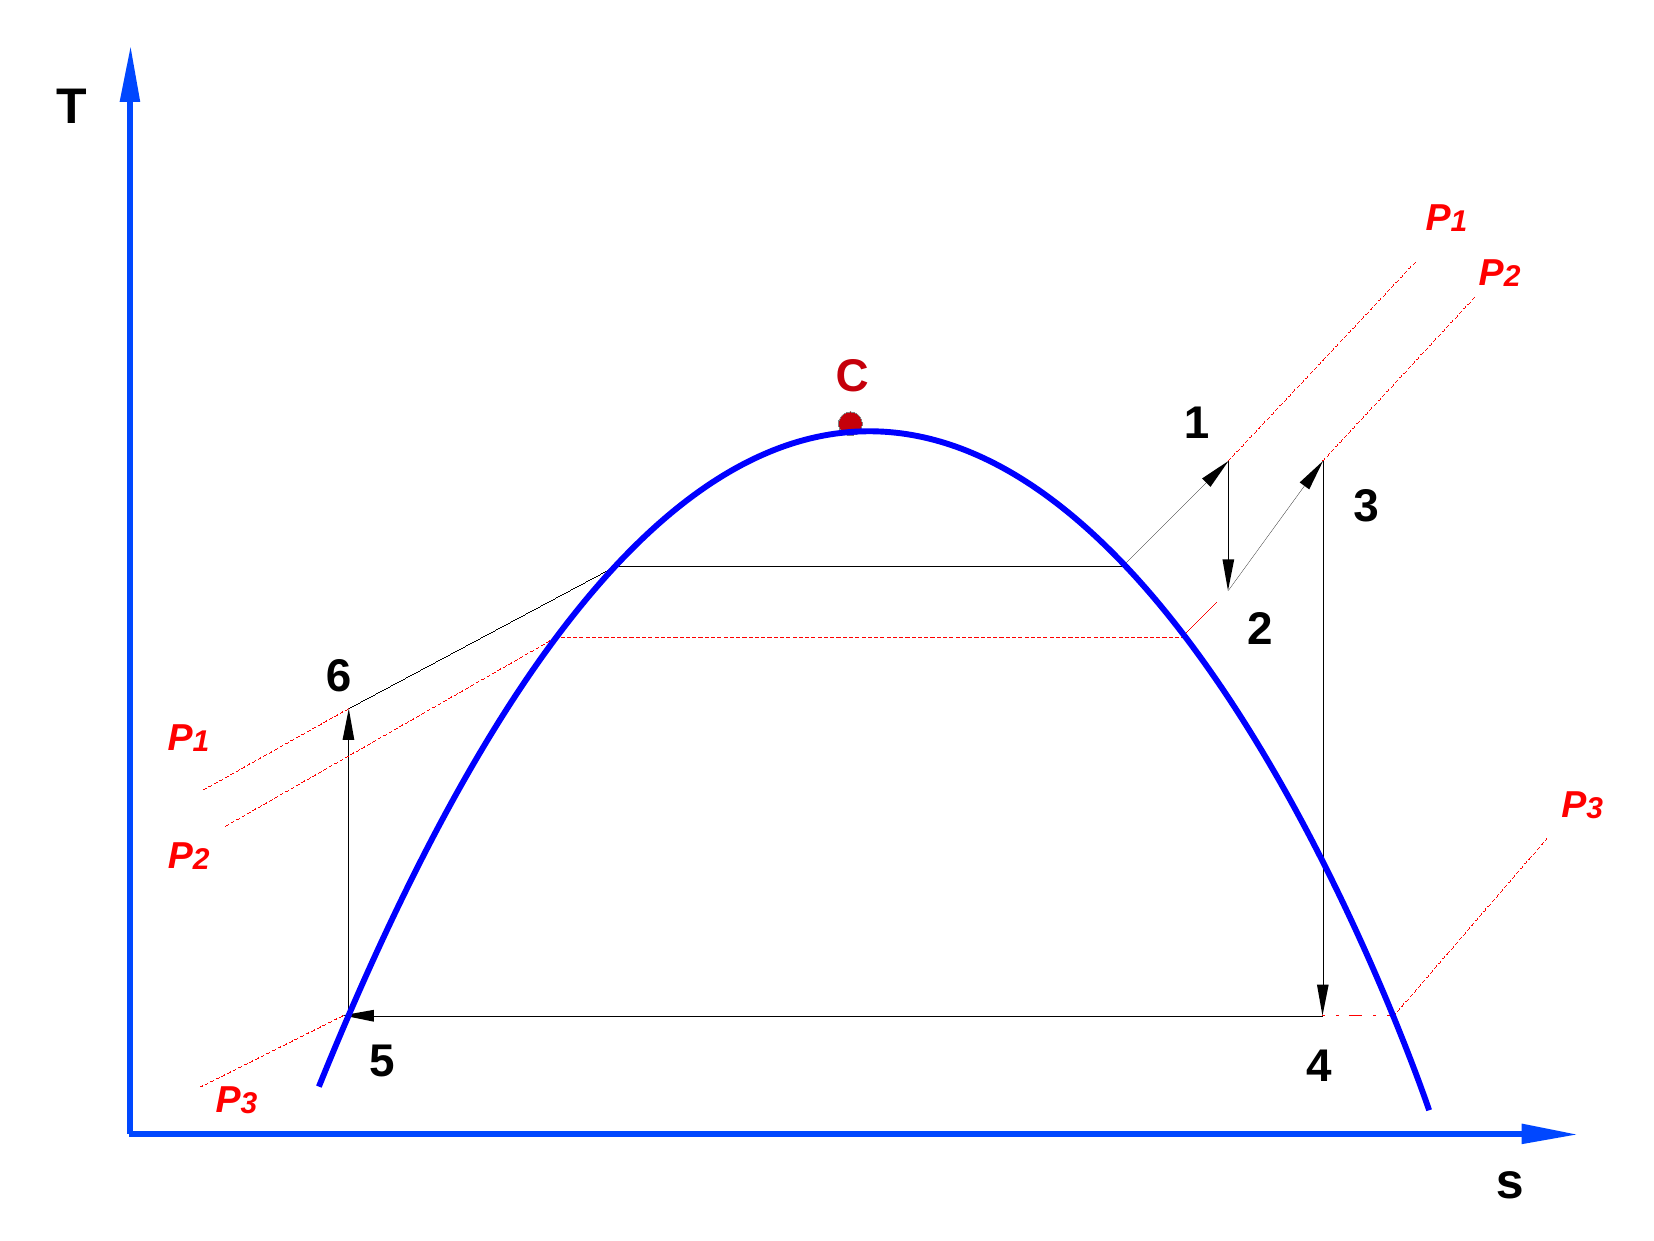

T
P1
P2
C
1
3
2
6
P1
P3
P2
5
4
P3
s